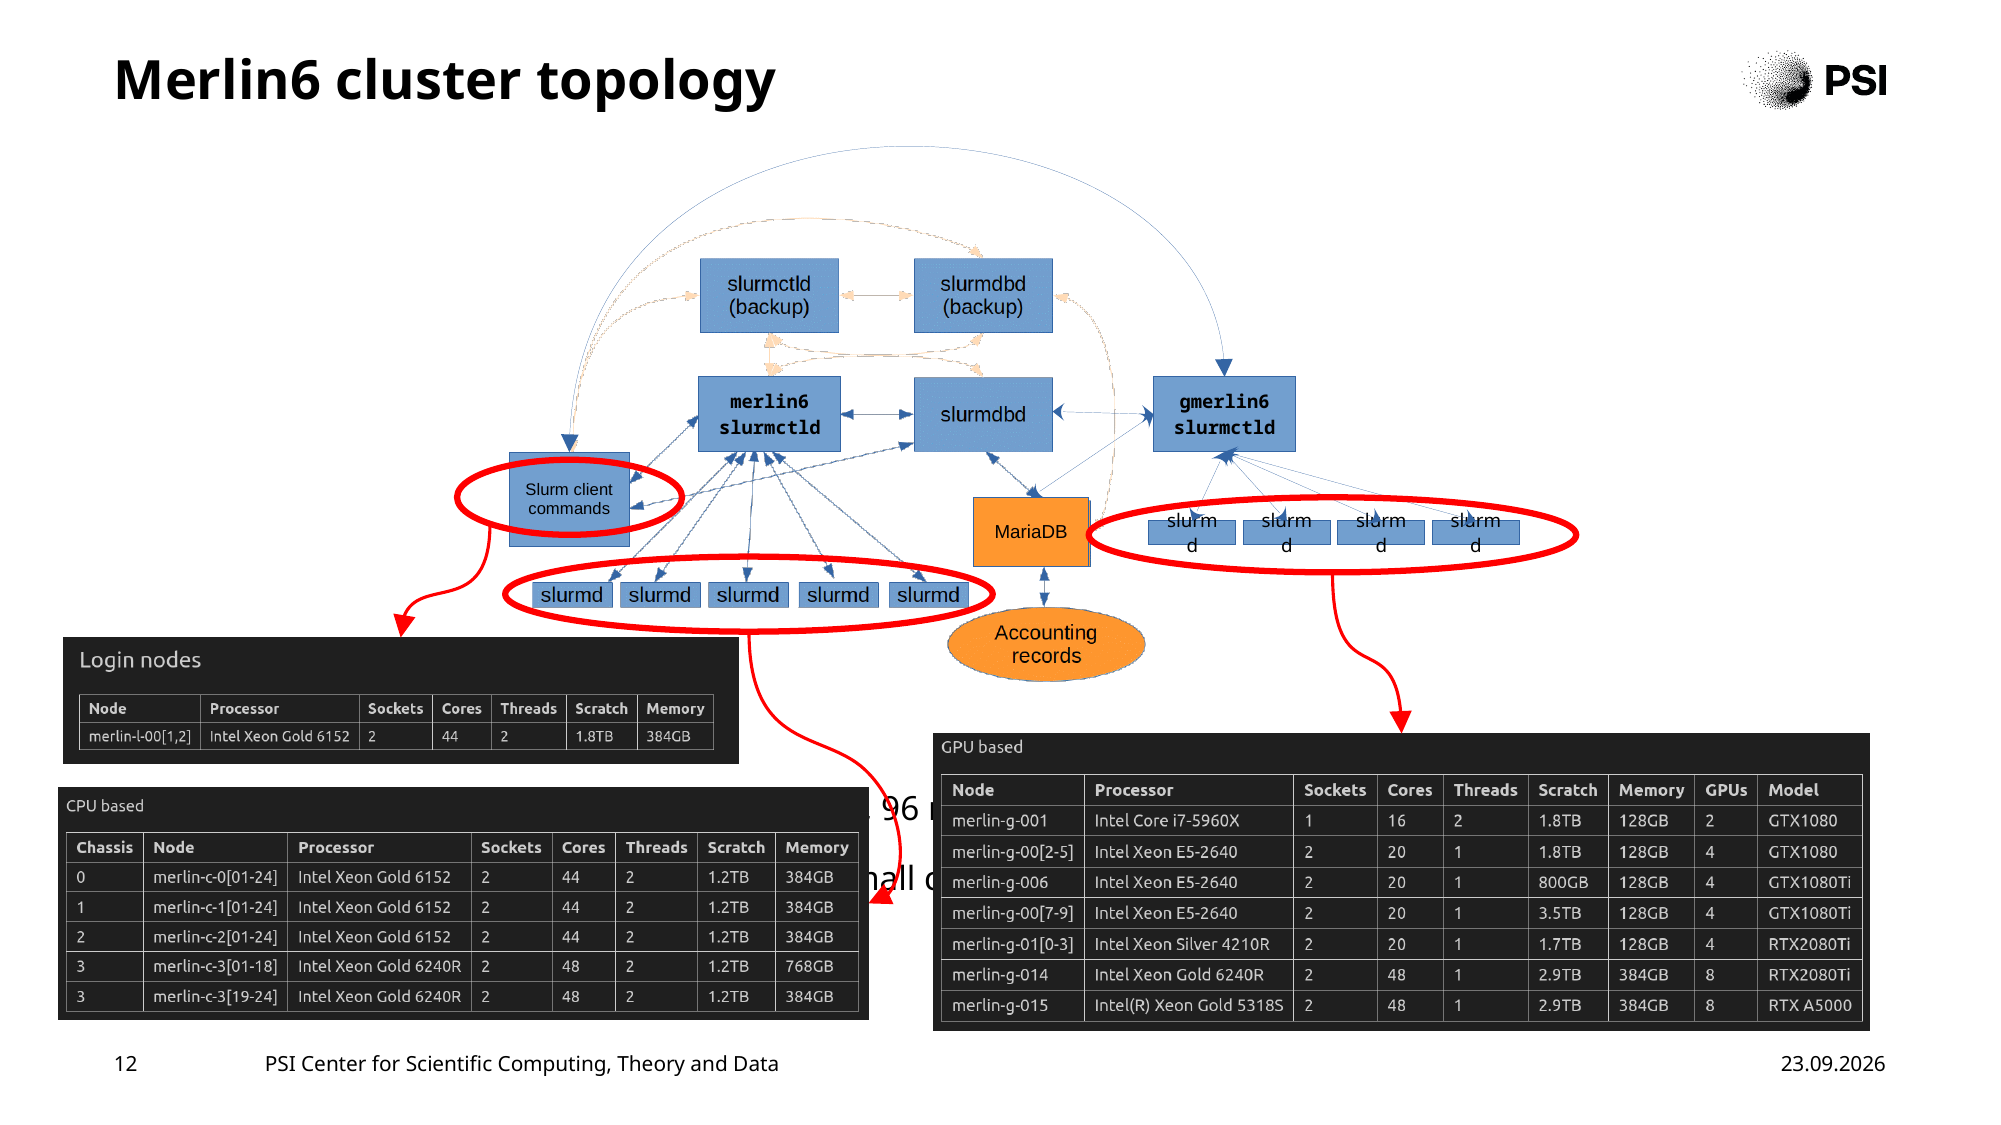

# Merlin6 cluster topology
merlin6
slurmctld
gmerlin6
slurmctld
Slurm client commands
MariaDB
slurmd
slurmd
slurmd
slurmd
Original image source: SchedMD
Federation configuration
merlin6: CPU cluster, 2 x slurmctld H.A., 96 nodes
gmerlin6: GPU cluster, 1 x slurmctld (small cluster), 16 nodes
2 x slurmdbd H.A.
12
PSI Center for Scientific Computing, Theory and Data